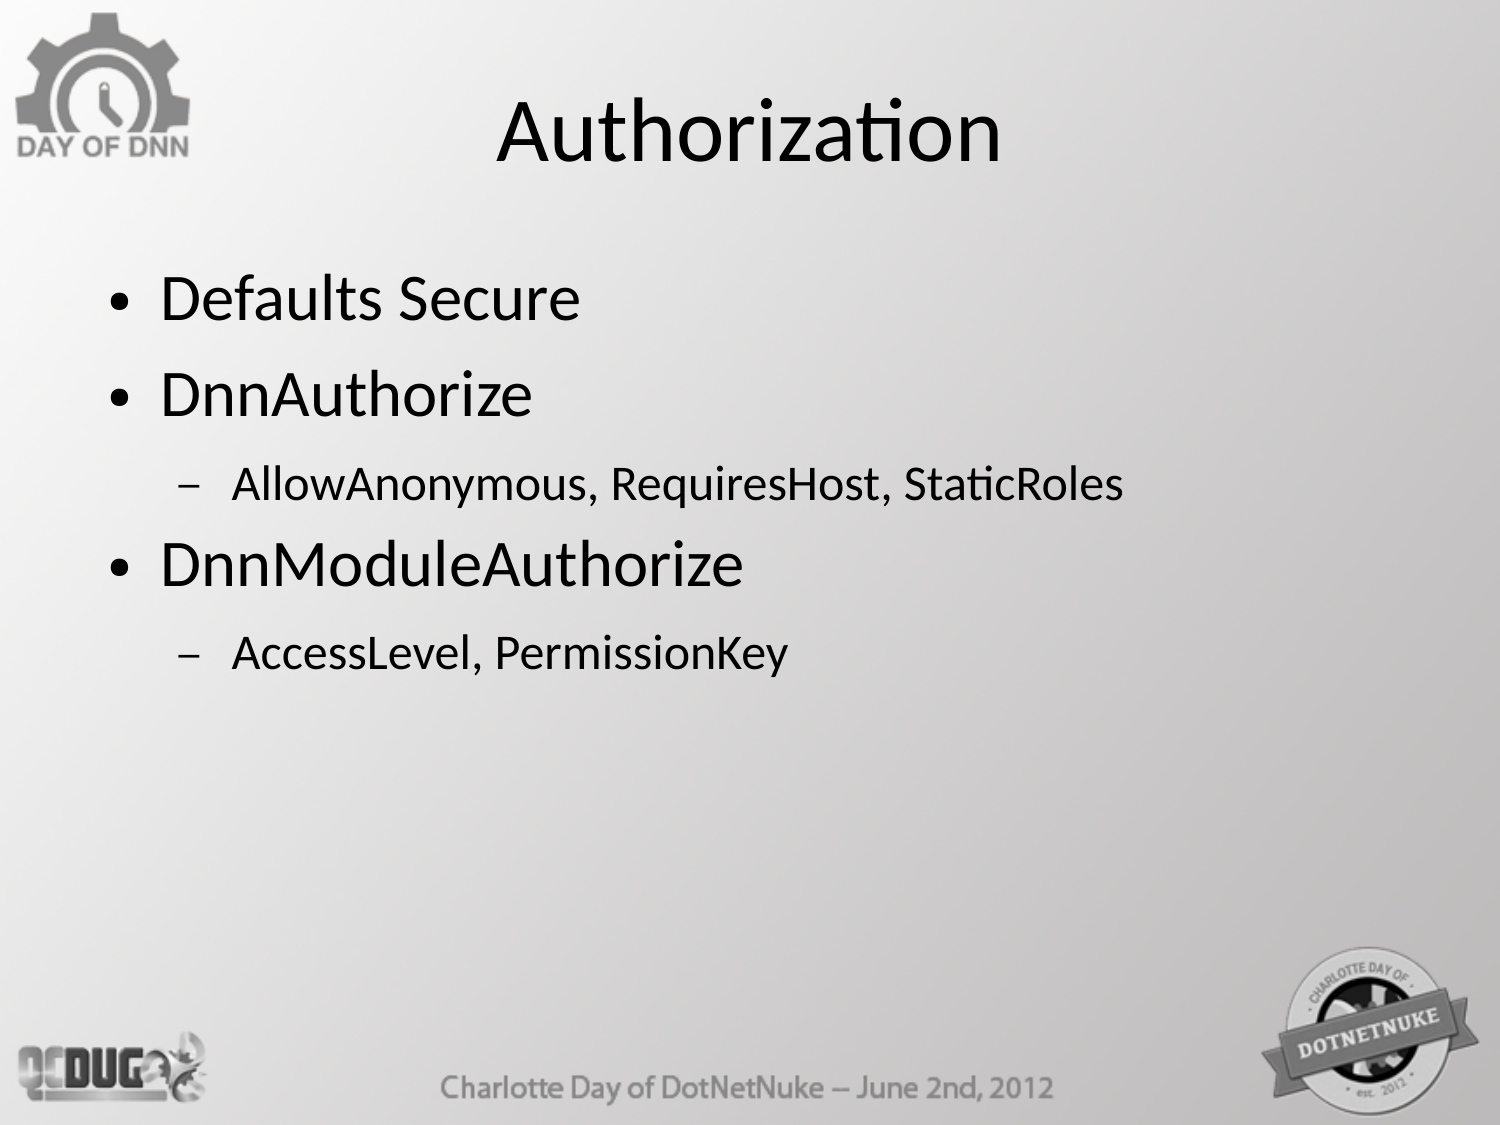

# Authorization
Defaults Secure
DnnAuthorize
AllowAnonymous, RequiresHost, StaticRoles
DnnModuleAuthorize
AccessLevel, PermissionKey